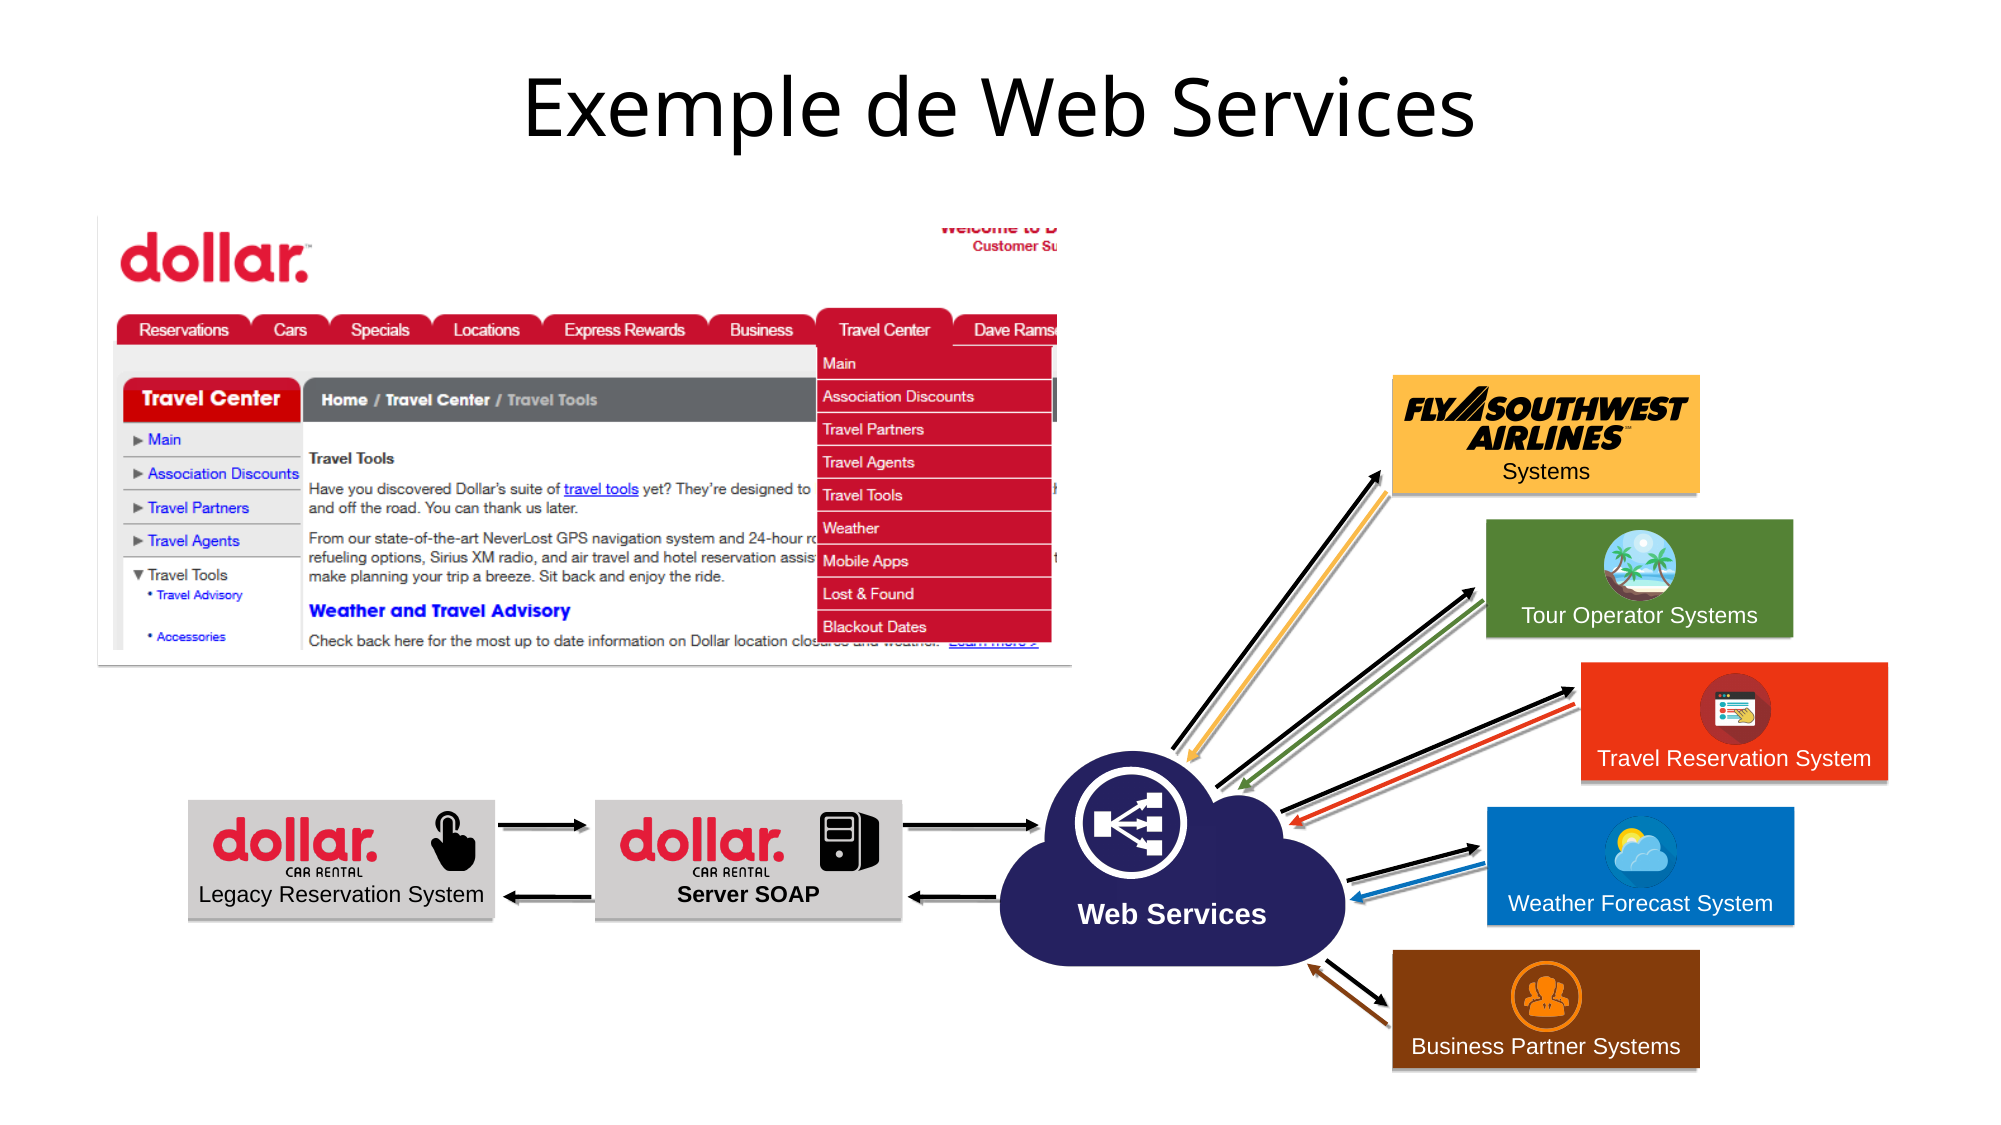

Exemple de Web Services
Systems
Tour Operator Systems
Travel Reservation System
Weather Forecast System
Business Partner Systems
Web Services
Legacy Reservation System
Server SOAP